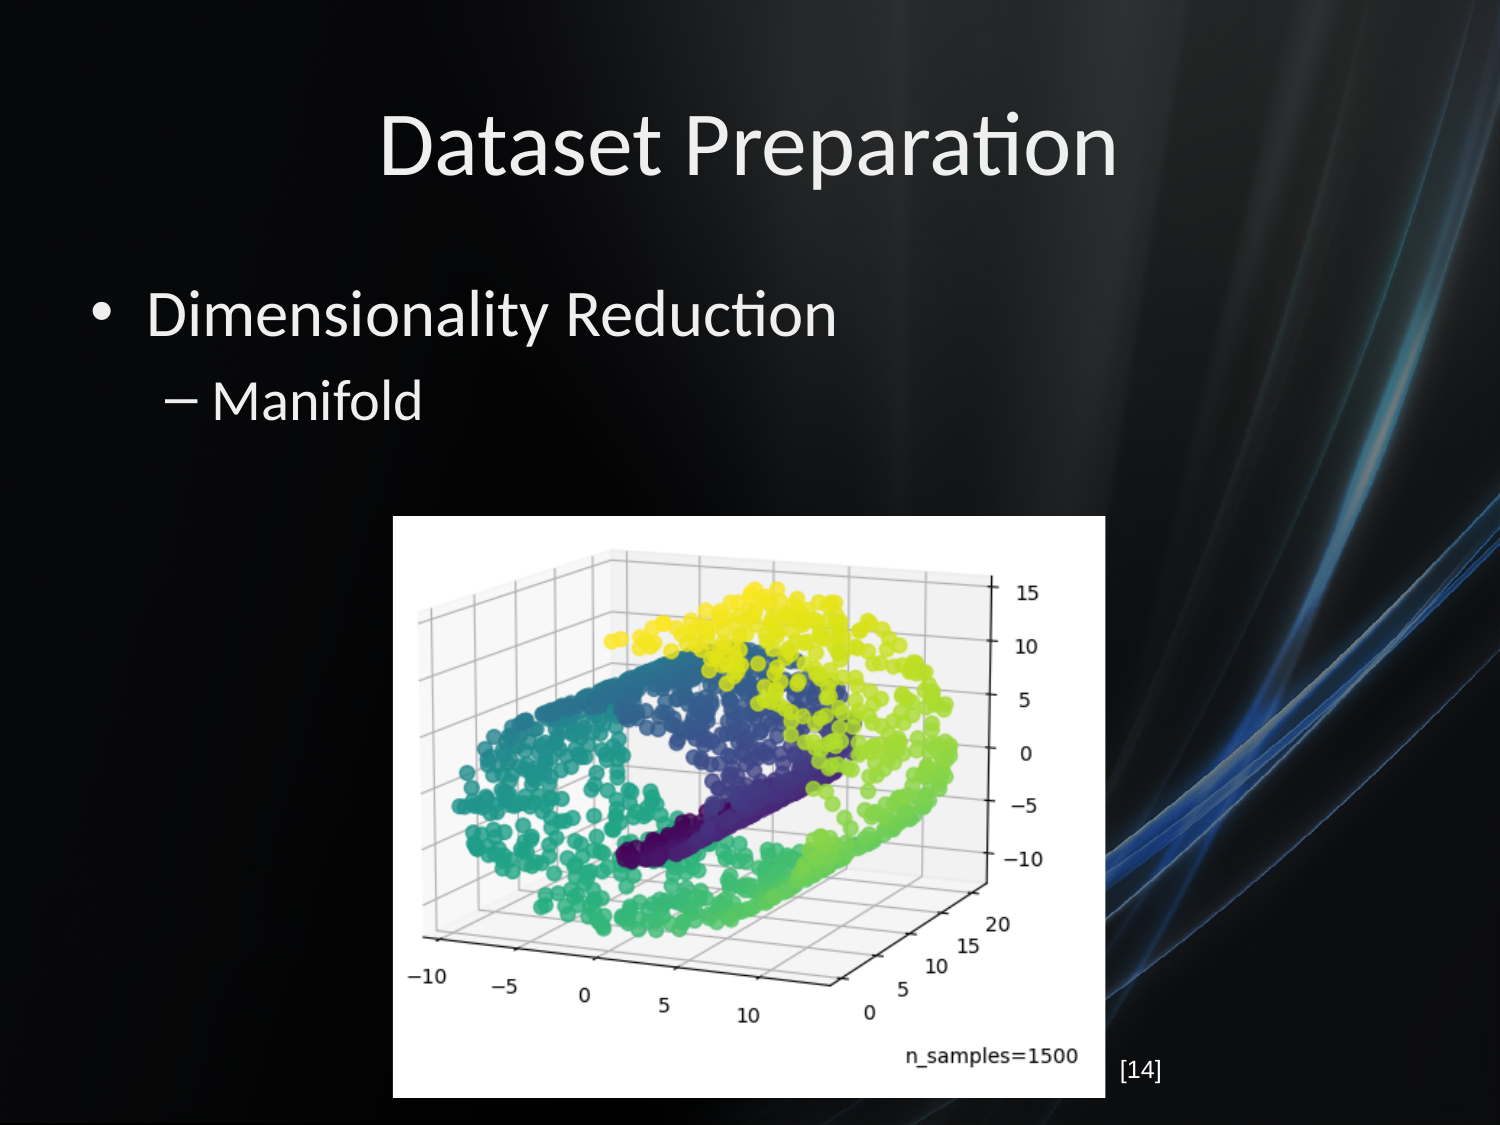

# Dataset Preparation
Dimensionality Reduction
Manifold
[14]